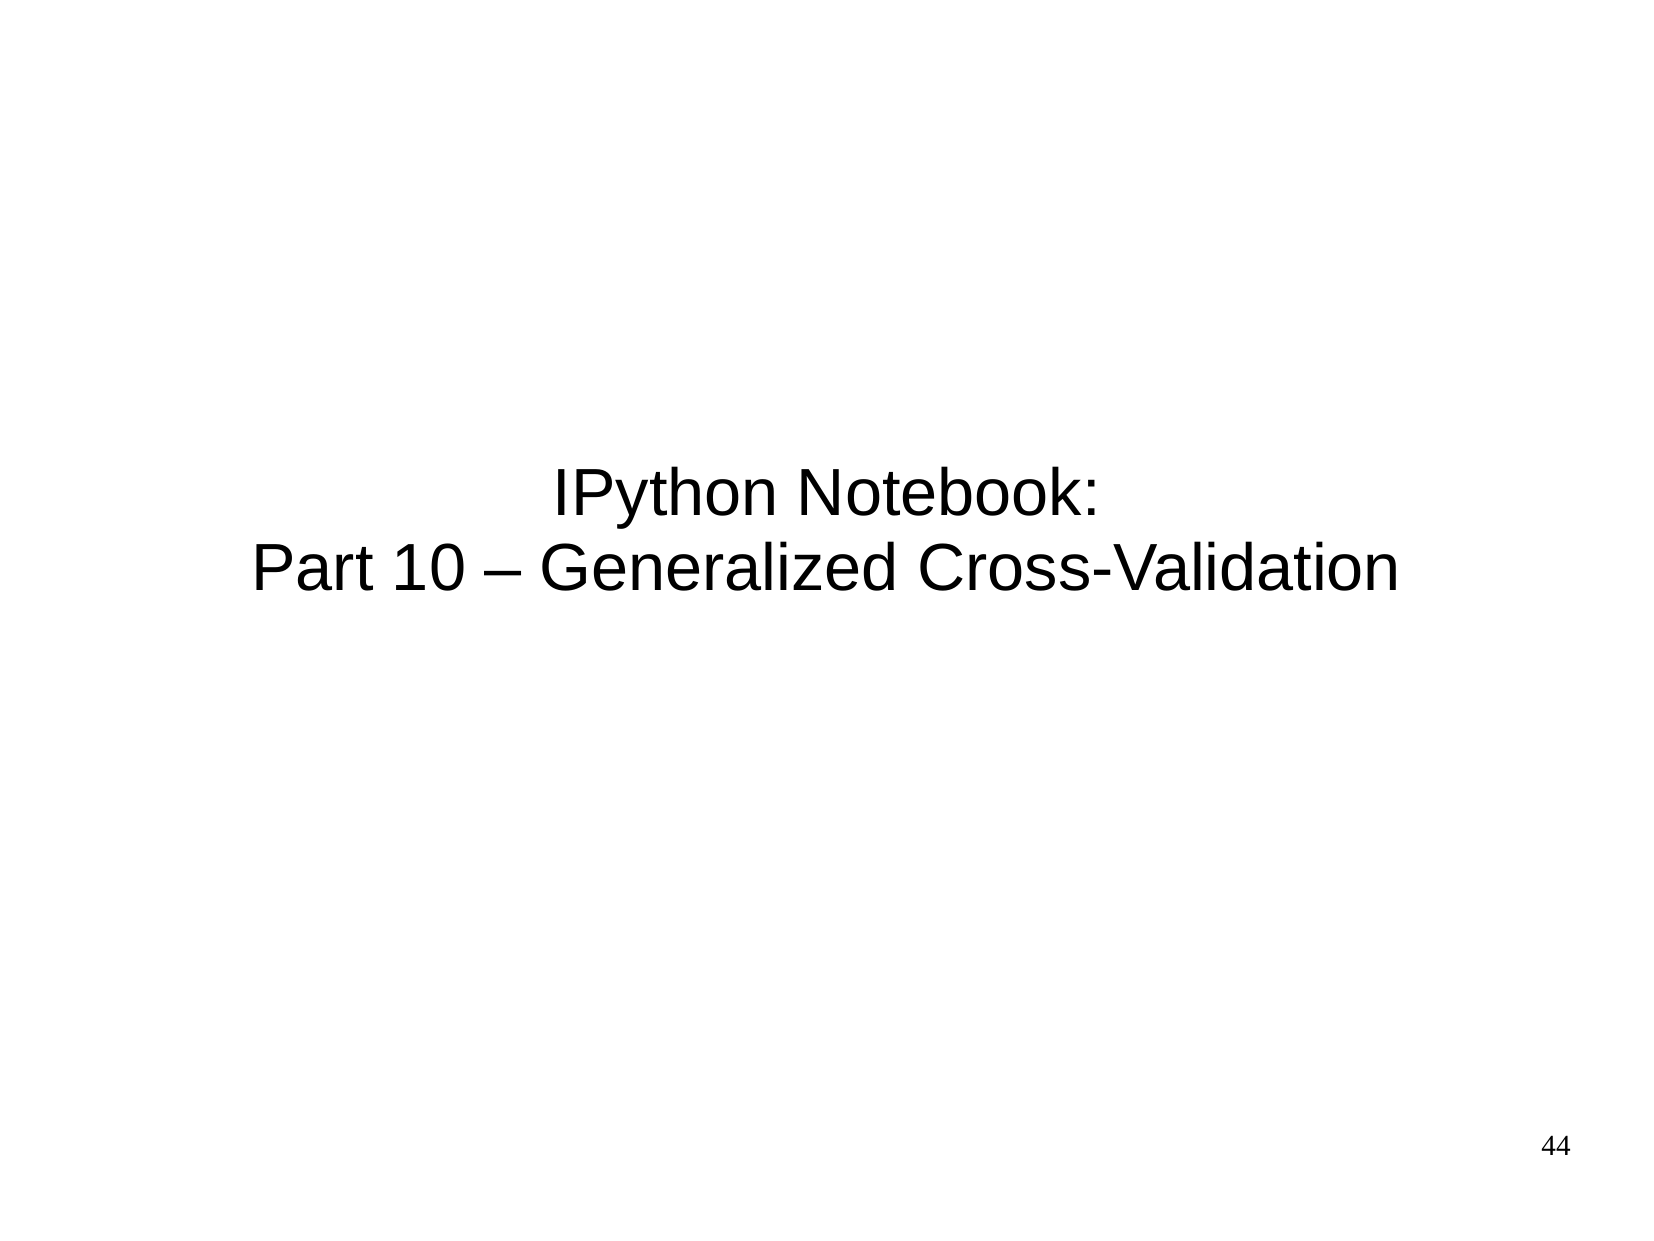

# IPython Notebook:
Part 10 – Generalized Cross-Validation
44